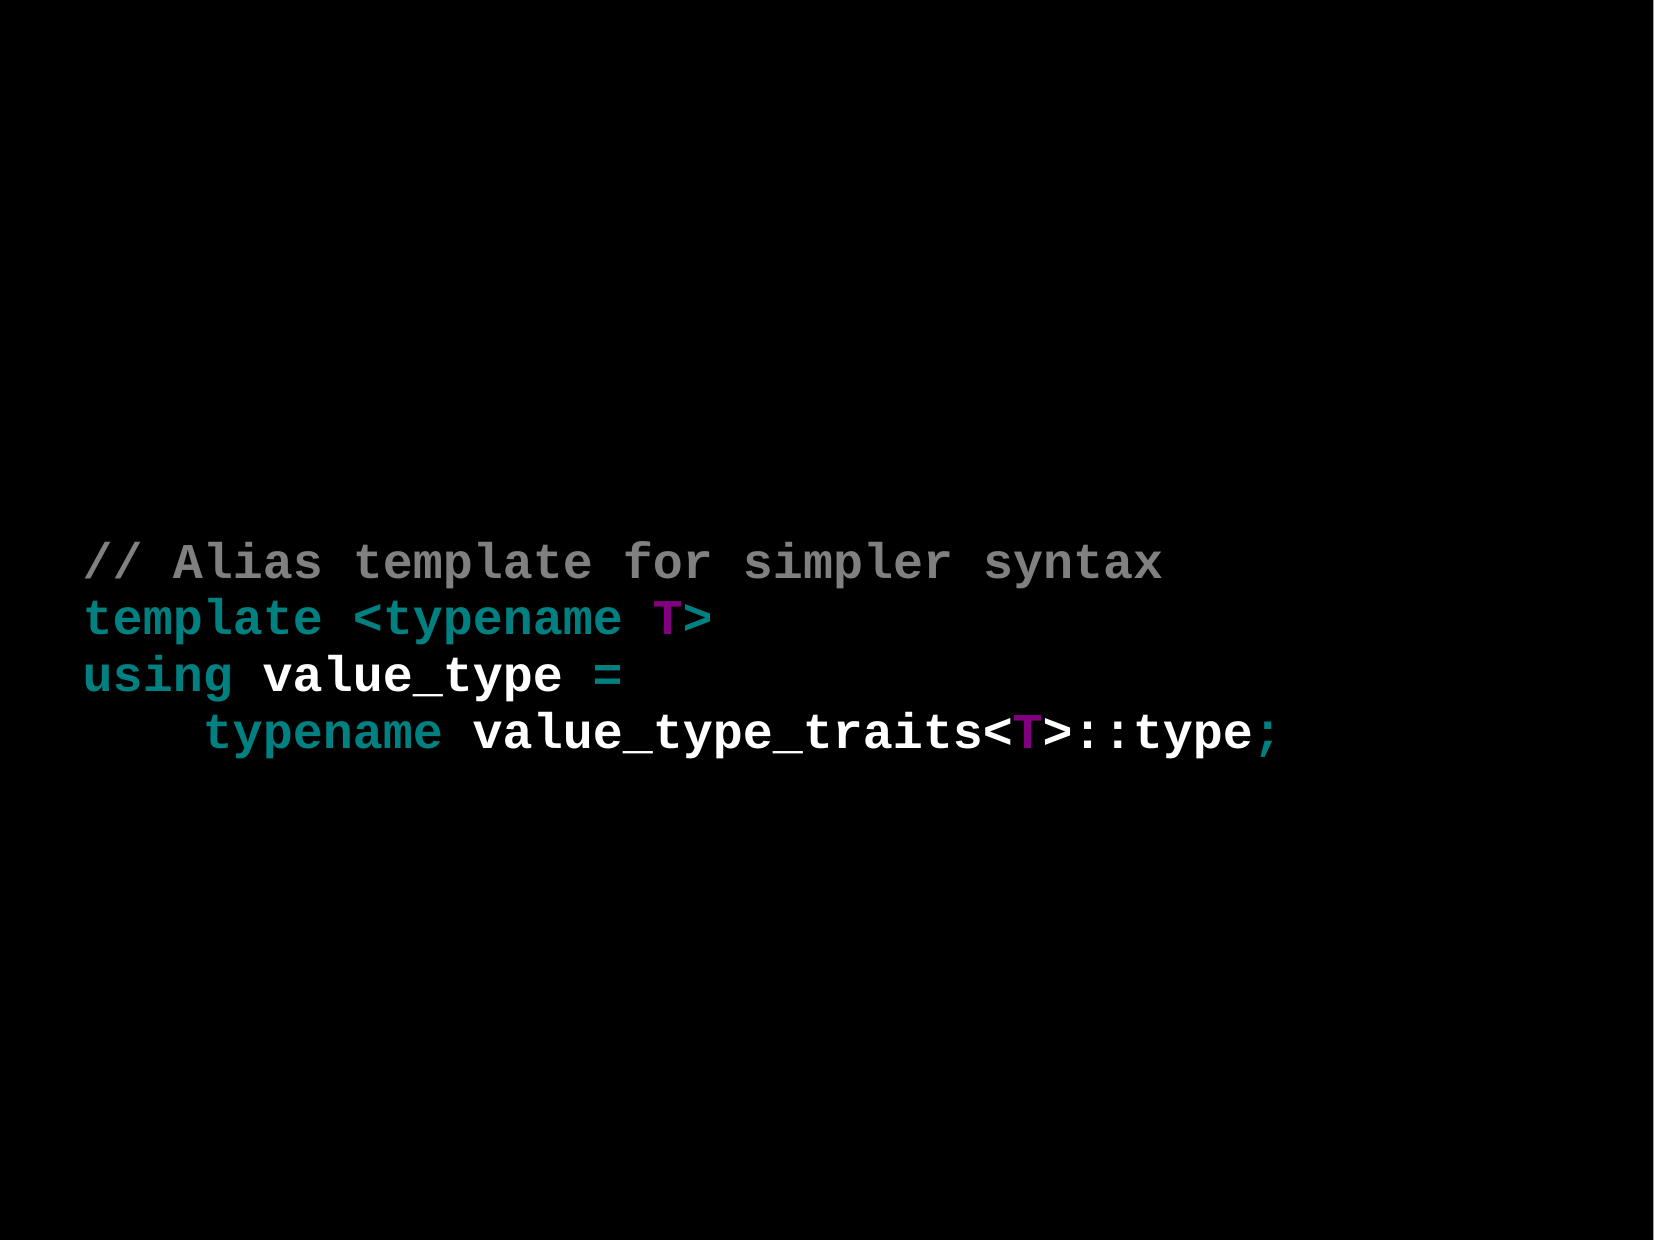

# // Alias template for simpler syntax
template <typename T>
using value_type =
 typename value_type_traits<T>::type;